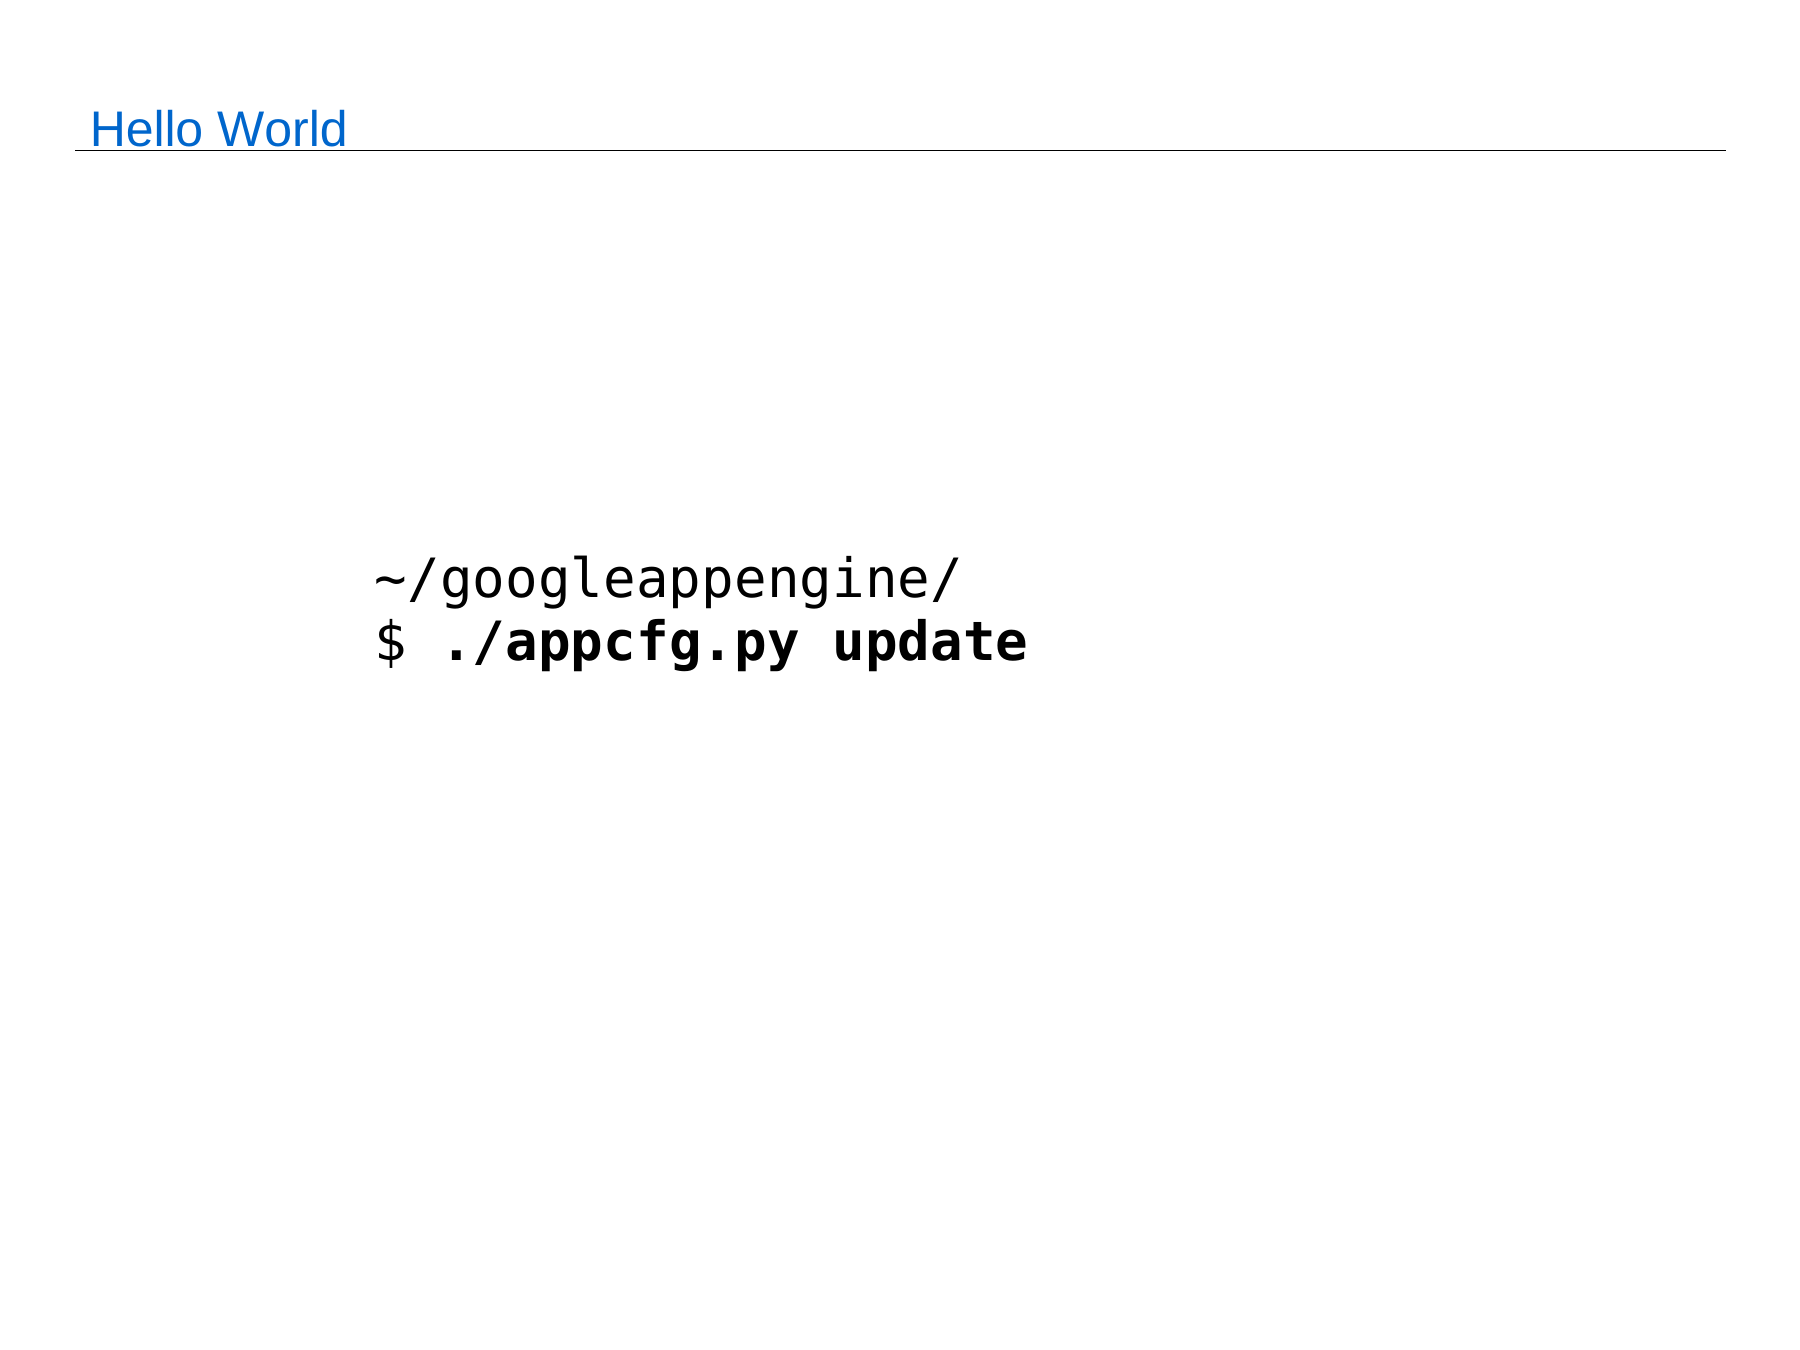

# Hello World
~/googleappengine/
$ ./appcfg.py update